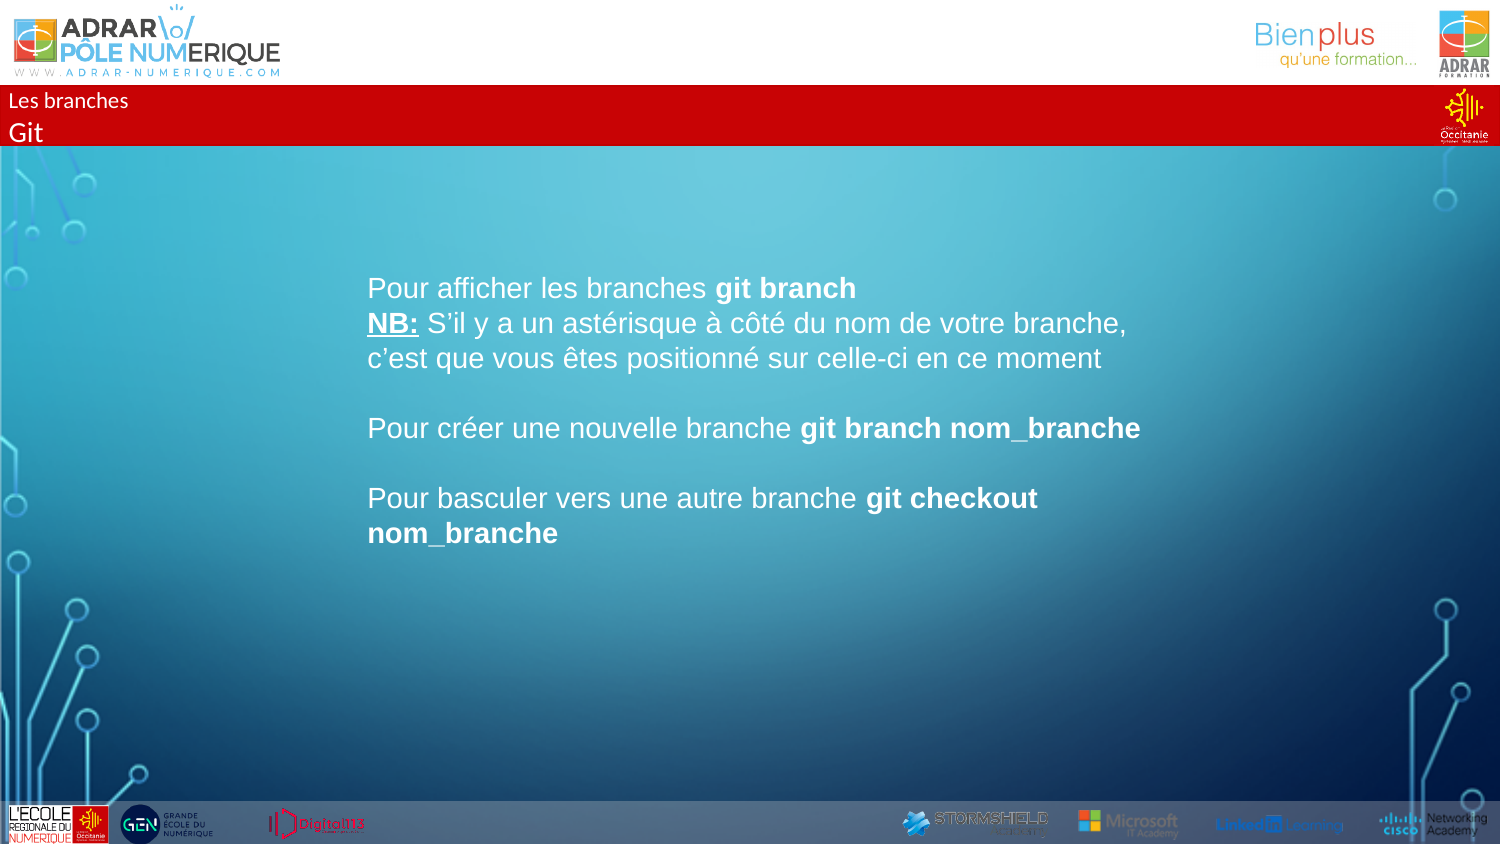

Les branches
Git
Pour afficher les branches git branch
NB: S’il y a un astérisque à côté du nom de votre branche, c’est que vous êtes positionné sur celle-ci en ce moment
Pour créer une nouvelle branche git branch nom_branche
Pour basculer vers une autre branche git checkout nom_branche